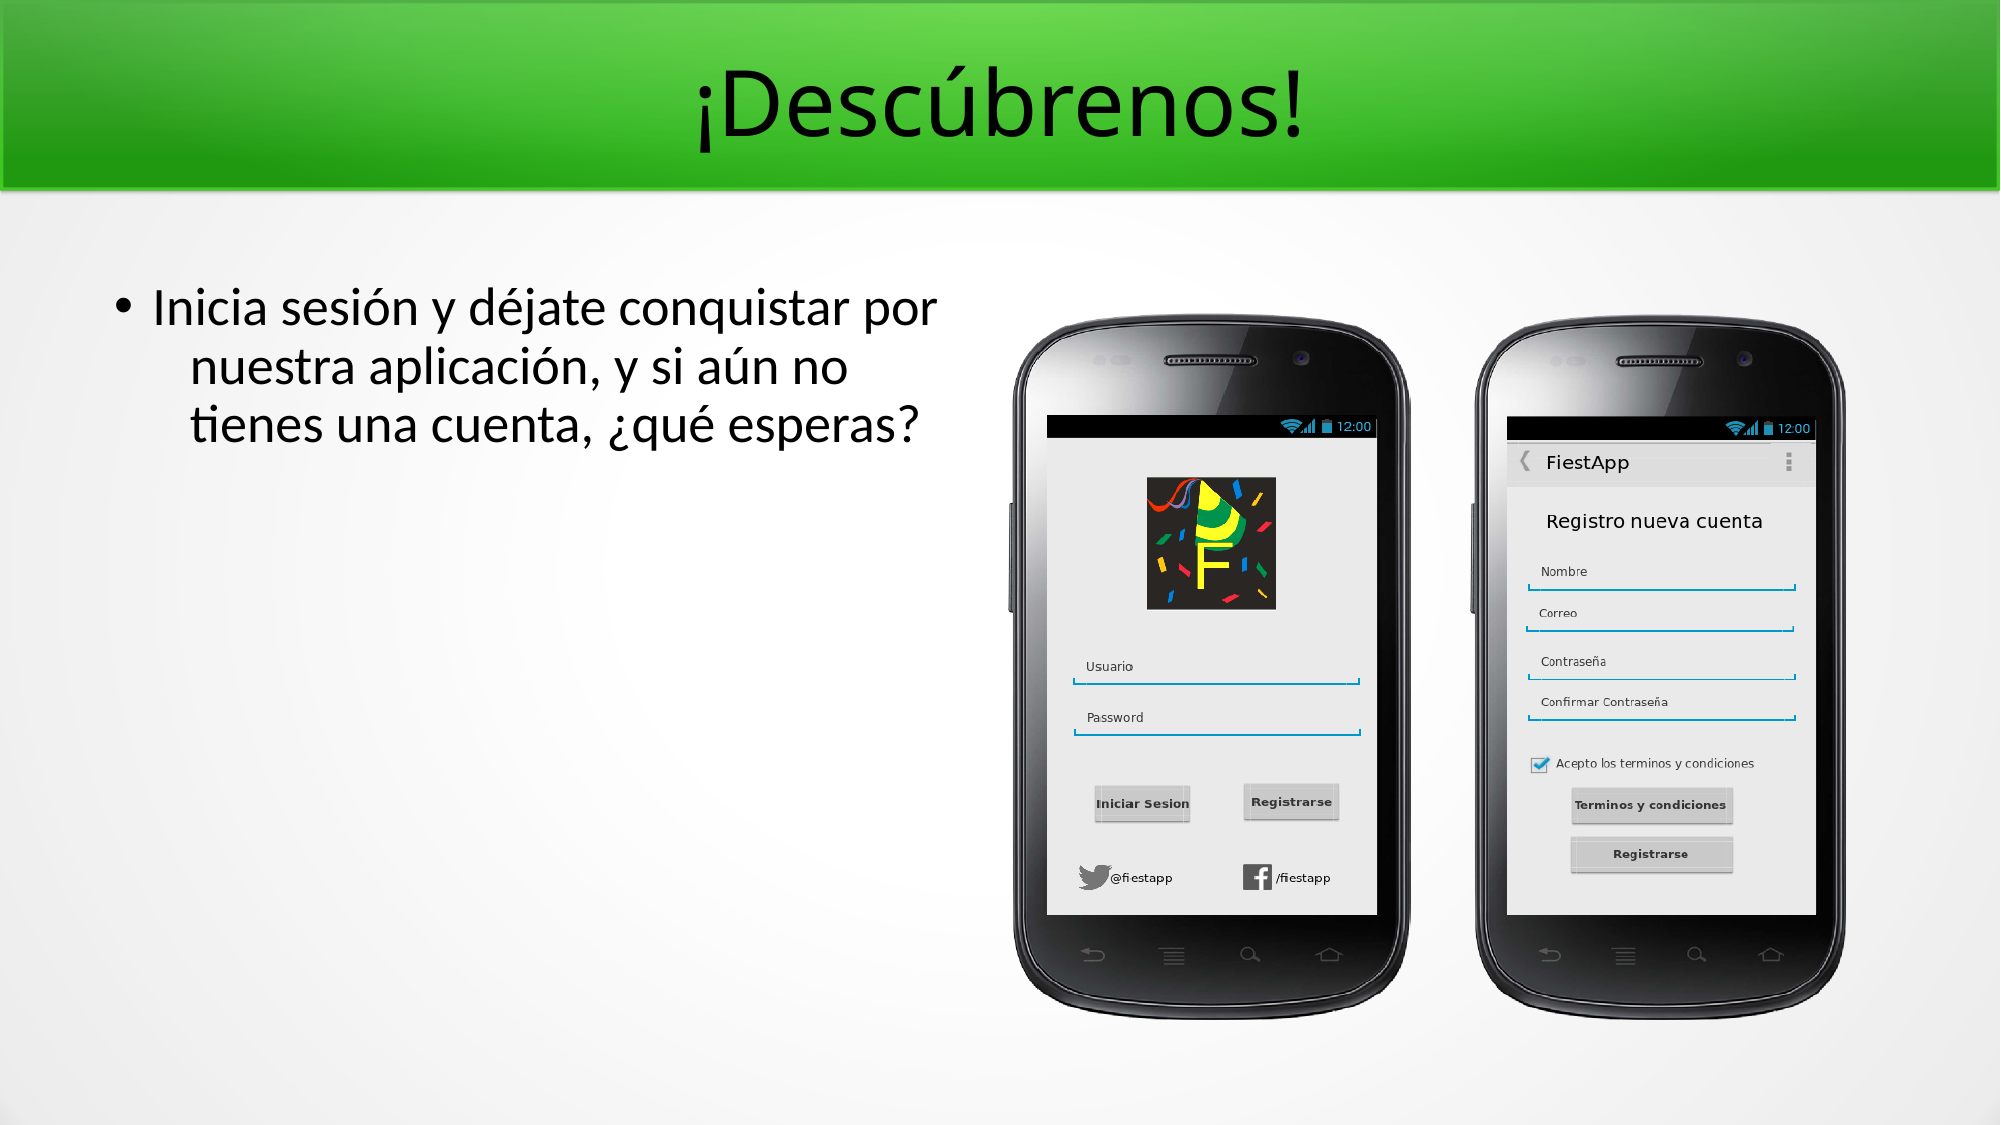

# ¡Descúbrenos!
Inicia sesión y déjate conquistar por nuestra aplicación, y si aún no tienes una cuenta, ¿qué esperas?